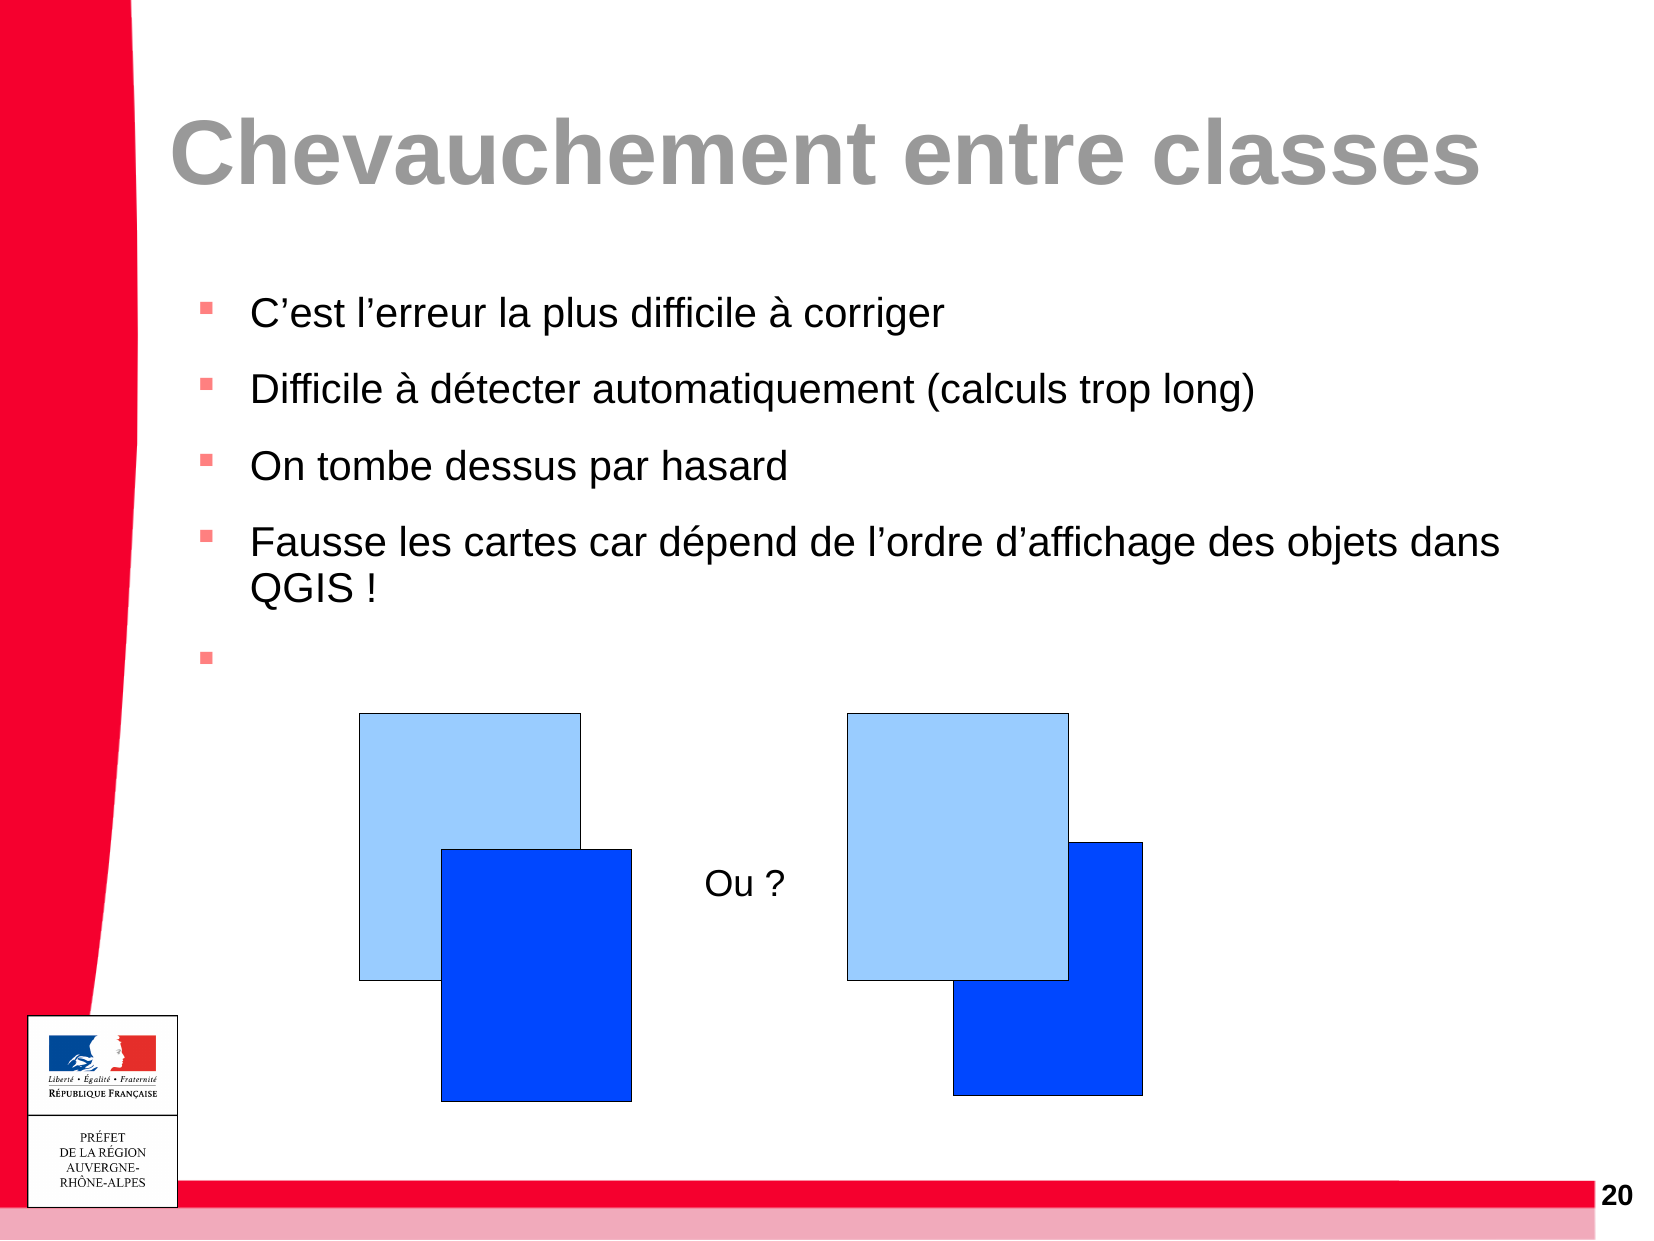

# Chevauchement entre classes
C’est l’erreur la plus difficile à corriger
Difficile à détecter automatiquement (calculs trop long)
On tombe dessus par hasard
Fausse les cartes car dépend de l’ordre d’affichage des objets dans QGIS !
Ou ?
20